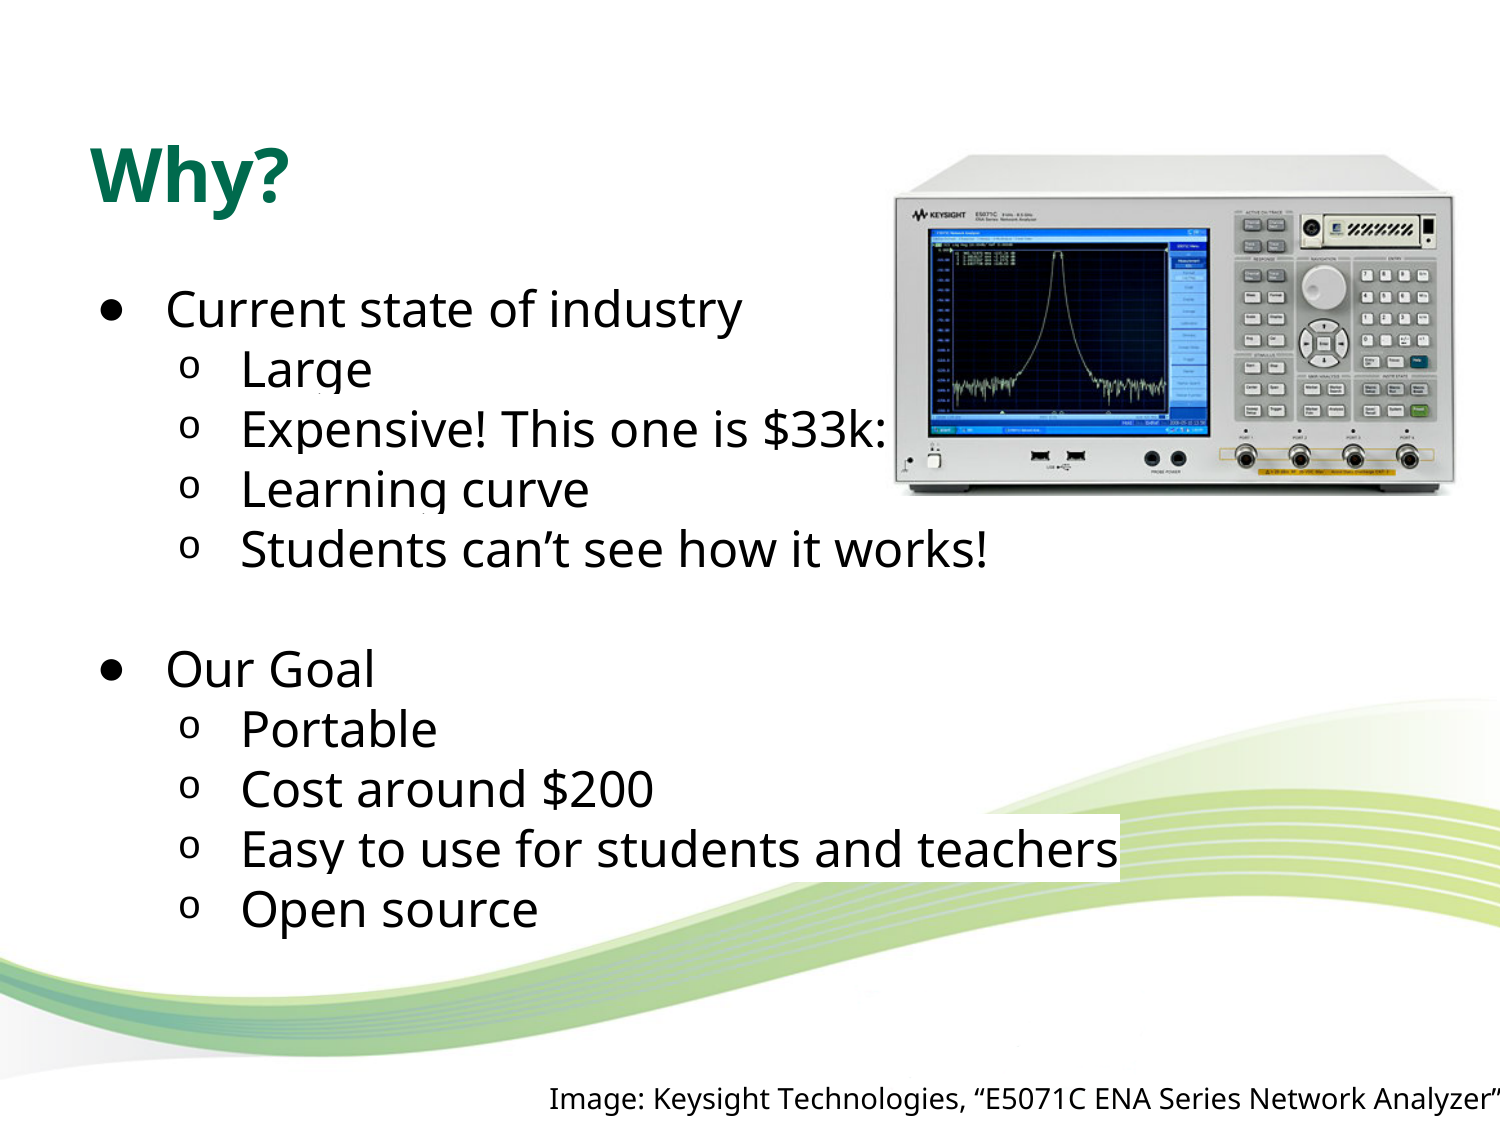

# Why?
Current state of industry
Large
Expensive! This one is $33k:
Learning curve
Students can’t see how it works!
Our Goal
Portable
Cost around $200
Easy to use for students and teachers
Open source
Image: Keysight Technologies, “E5071C ENA Series Network Analyzer”